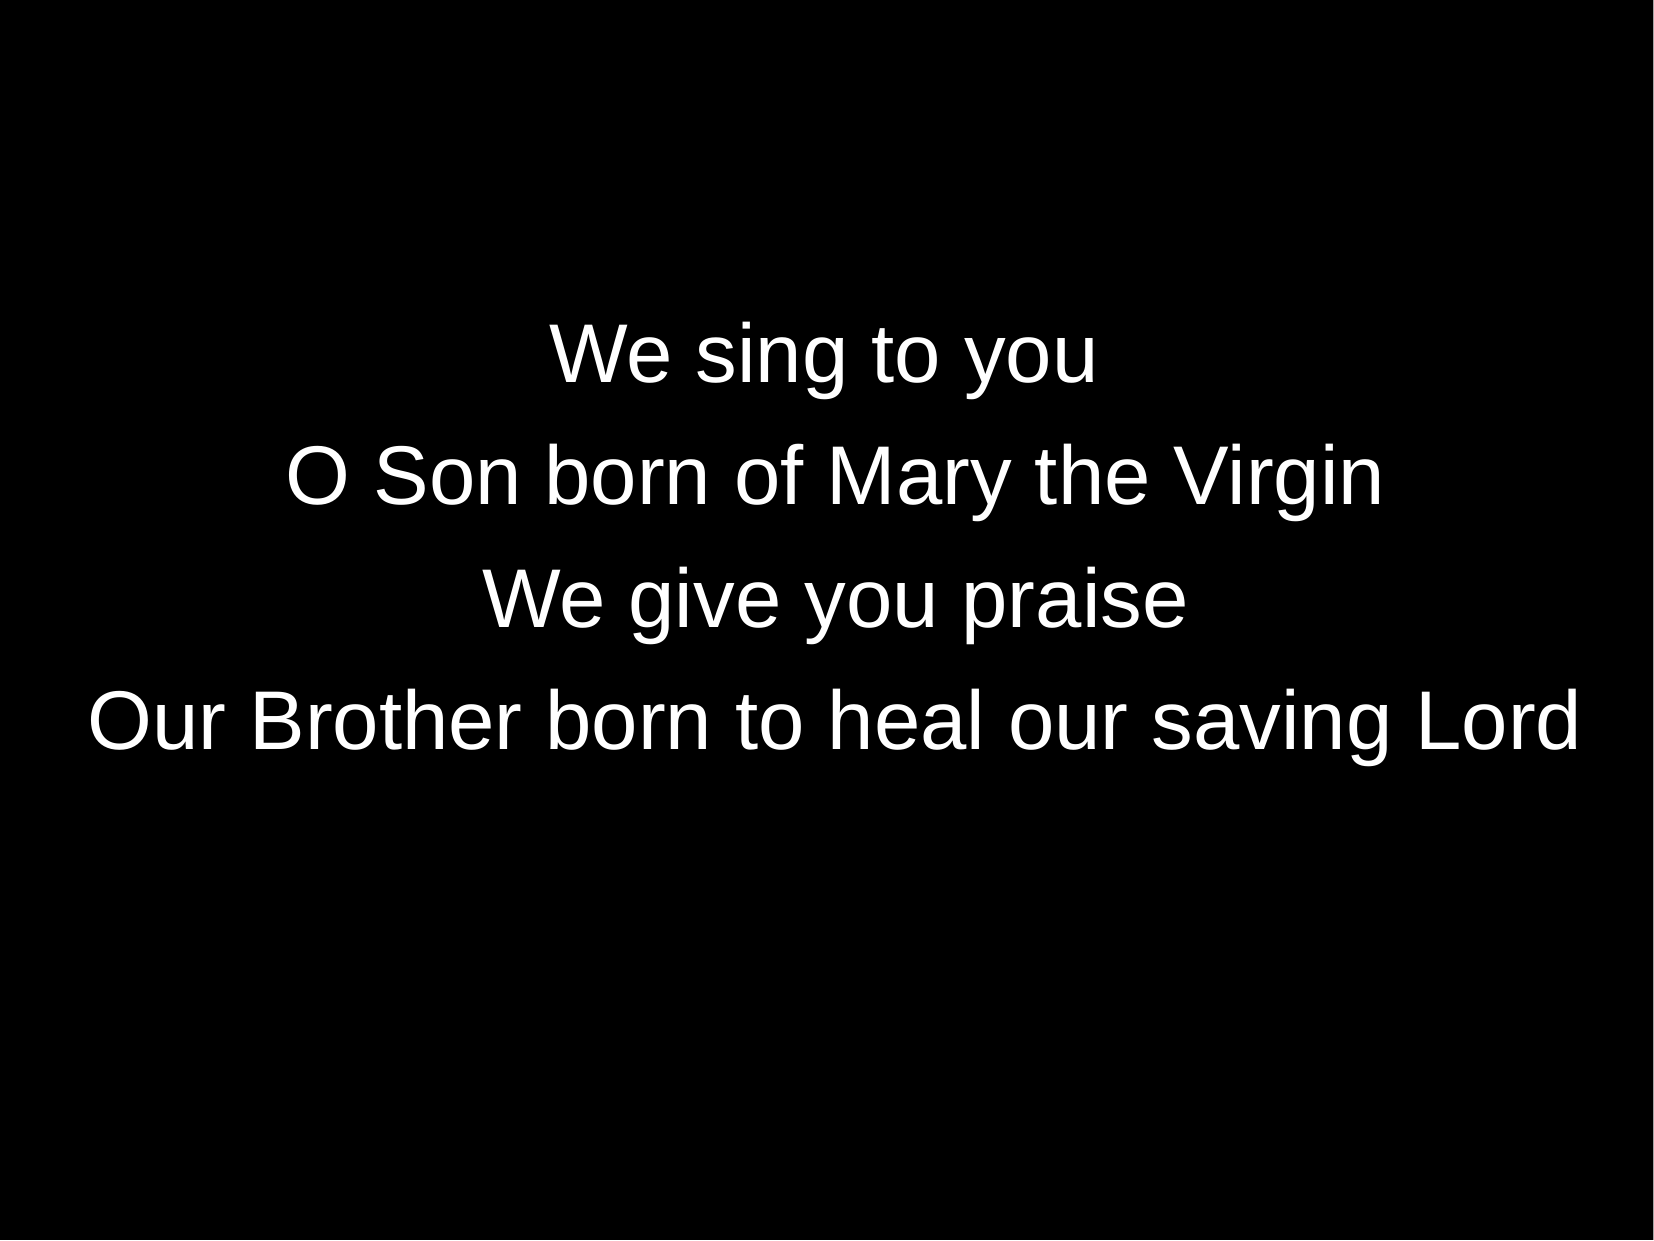

#
We sing to you
O Son born of Mary the Virgin
We give you praise
Our Brother born to heal our saving Lord